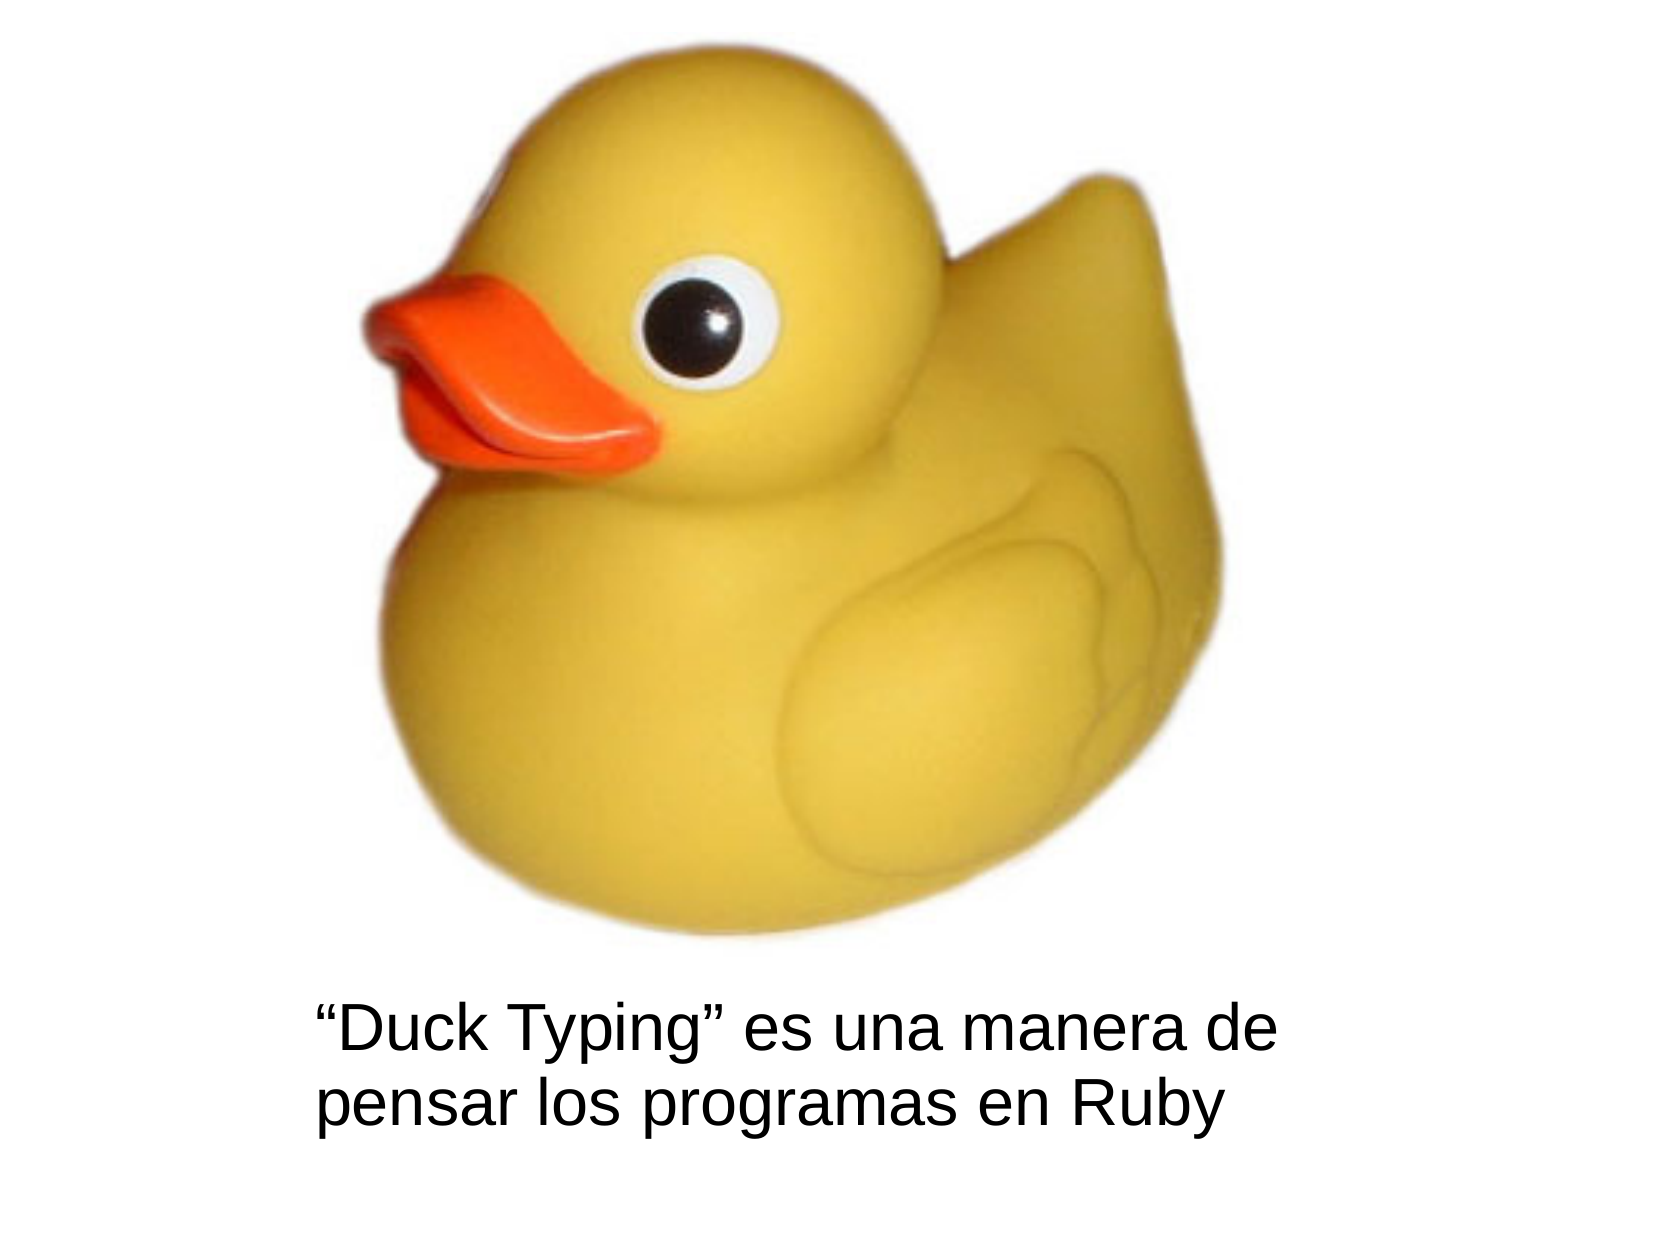

# “Duck Typing” es una manera de pensar los programas en Ruby